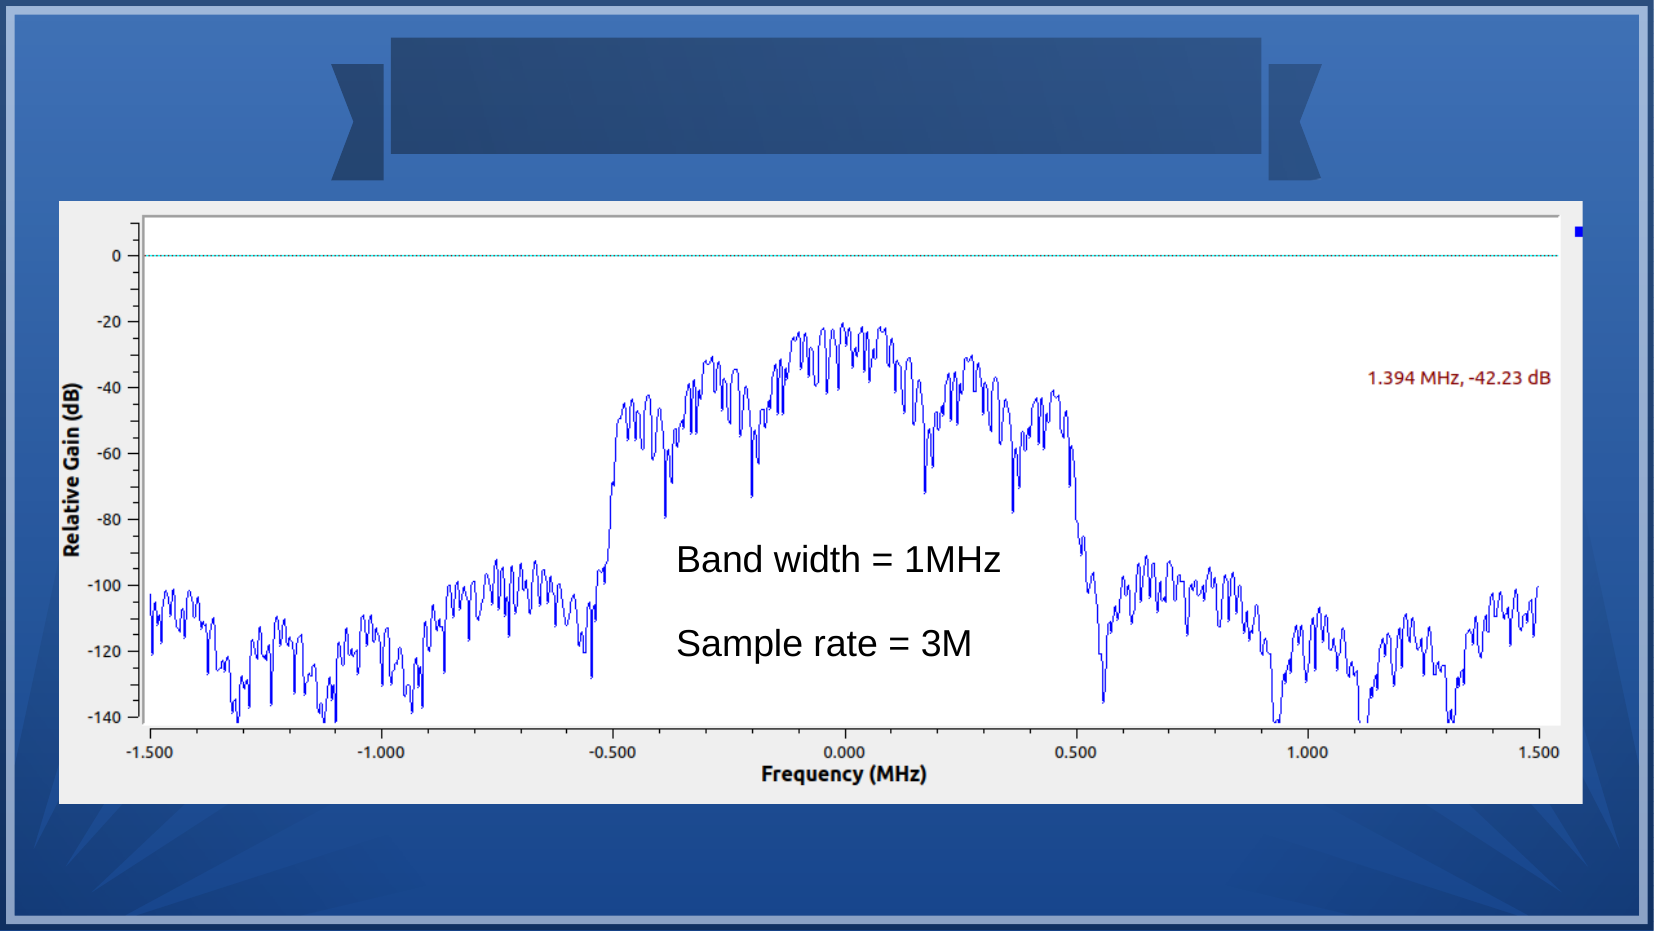

Band width = 1MHz
Sample rate = 3M